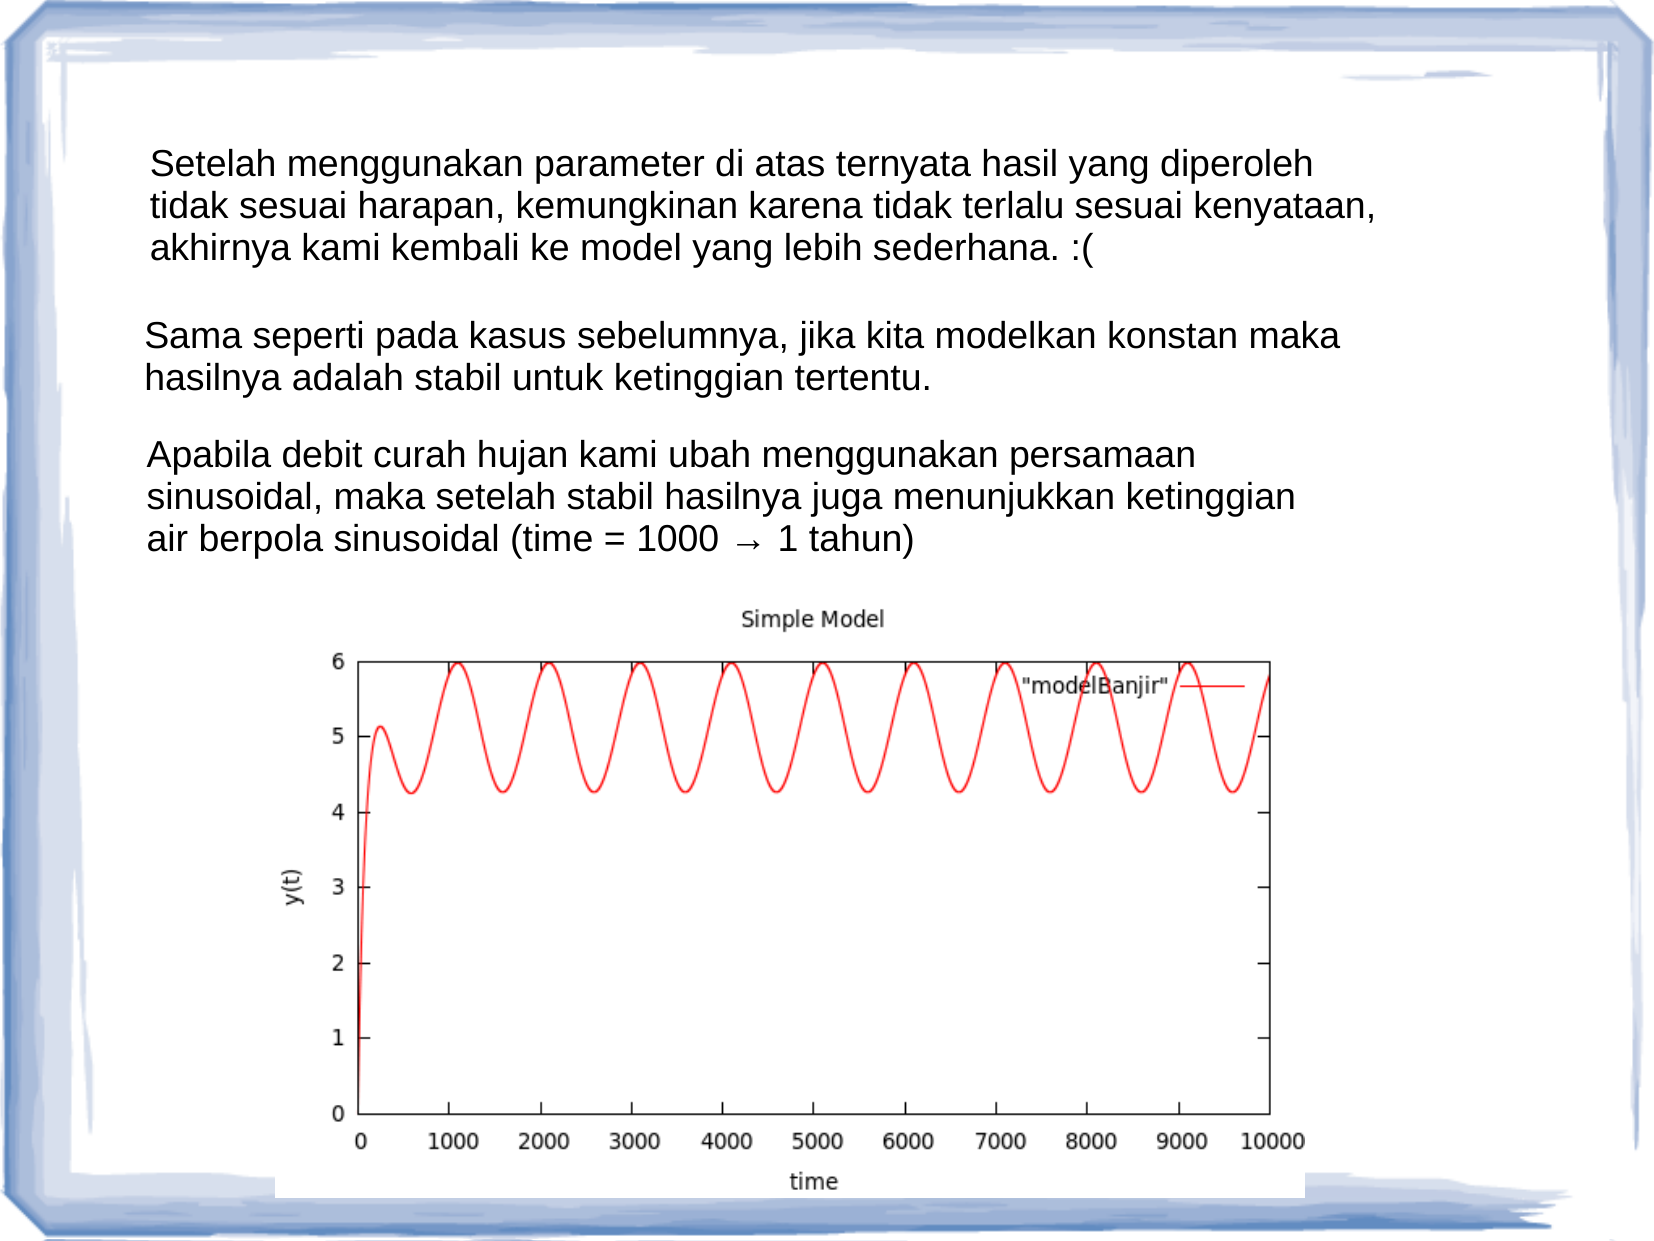

Setelah menggunakan parameter di atas ternyata hasil yang diperoleh tidak sesuai harapan, kemungkinan karena tidak terlalu sesuai kenyataan,
akhirnya kami kembali ke model yang lebih sederhana. :(
Sama seperti pada kasus sebelumnya, jika kita modelkan konstan maka hasilnya adalah stabil untuk ketinggian tertentu.
Apabila debit curah hujan kami ubah menggunakan persamaan sinusoidal, maka setelah stabil hasilnya juga menunjukkan ketinggian air berpola sinusoidal (time = 1000 → 1 tahun)